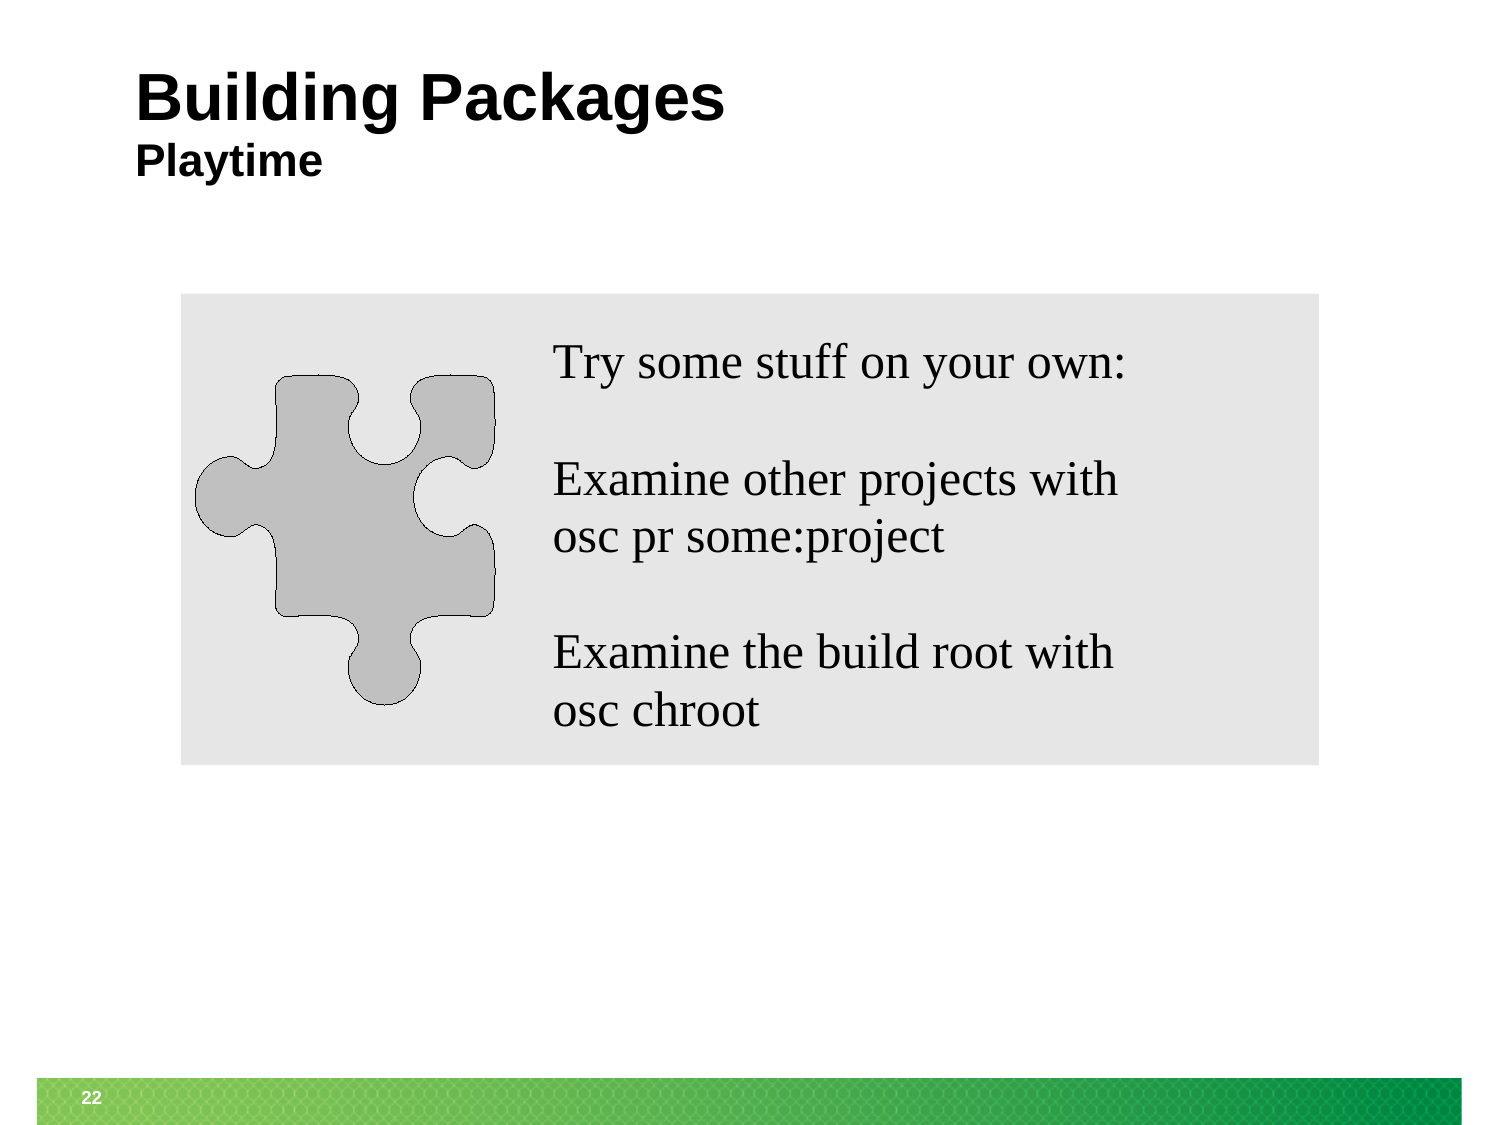

# Building Packages Playtime
Try some stuff on your own:
Examine other projects with
osc pr some:project
Examine the build root with
osc chroot